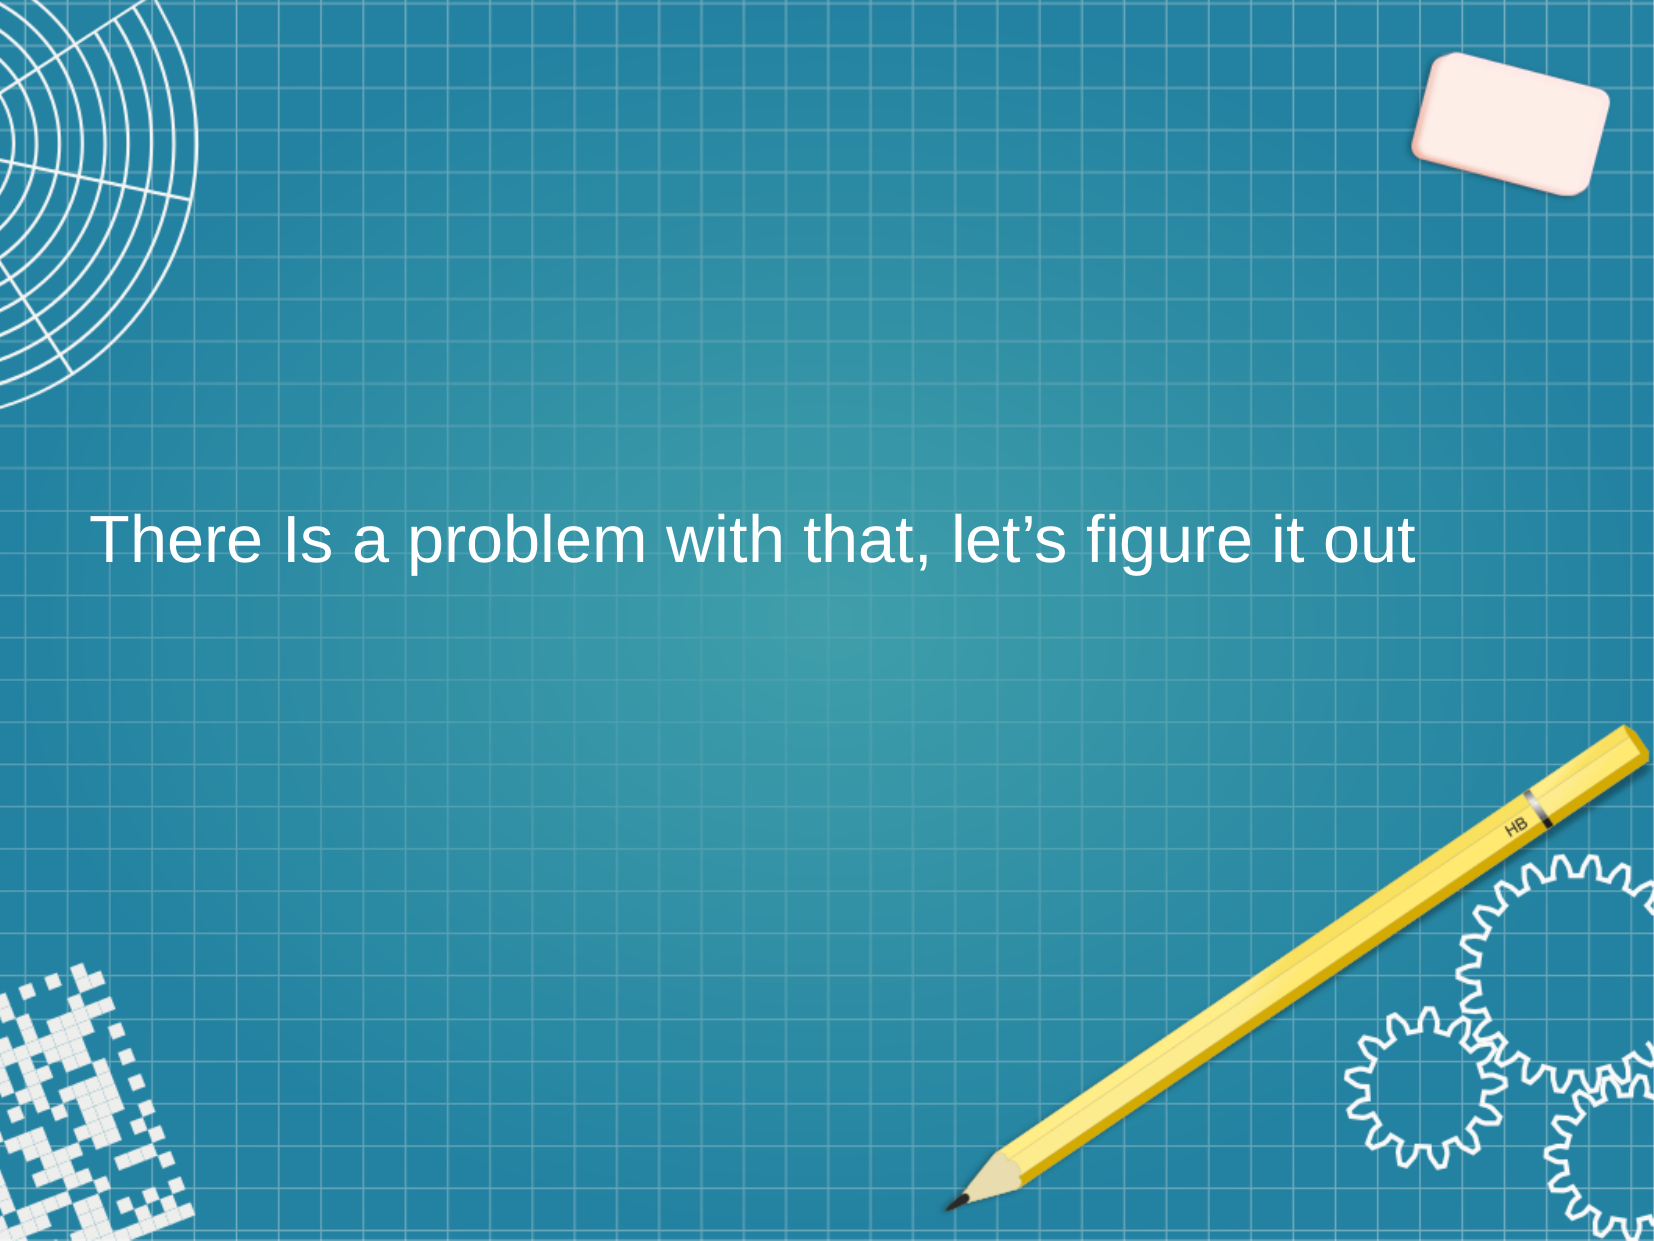

There Is a problem with that, let’s figure it out